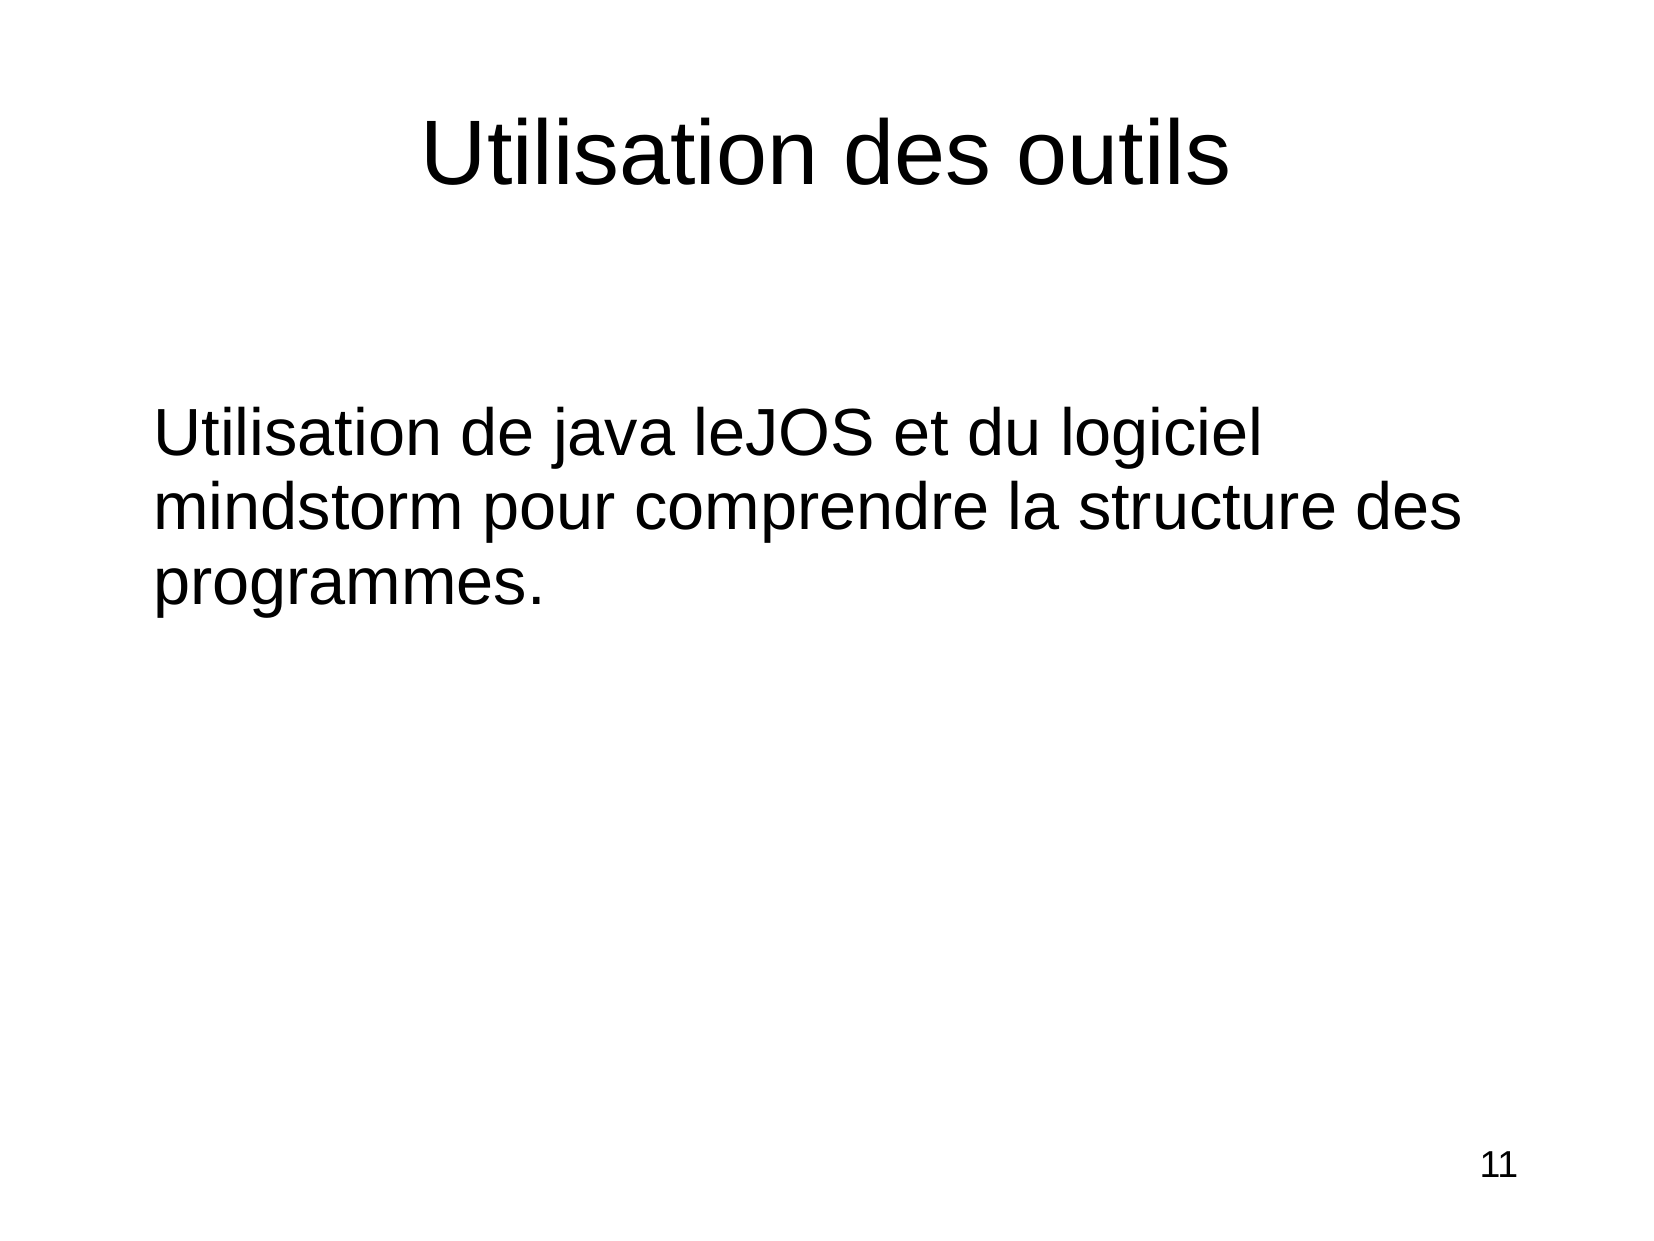

# Utilisation des outils
Utilisation de java leJOS et du logiciel mindstorm pour comprendre la structure des programmes.